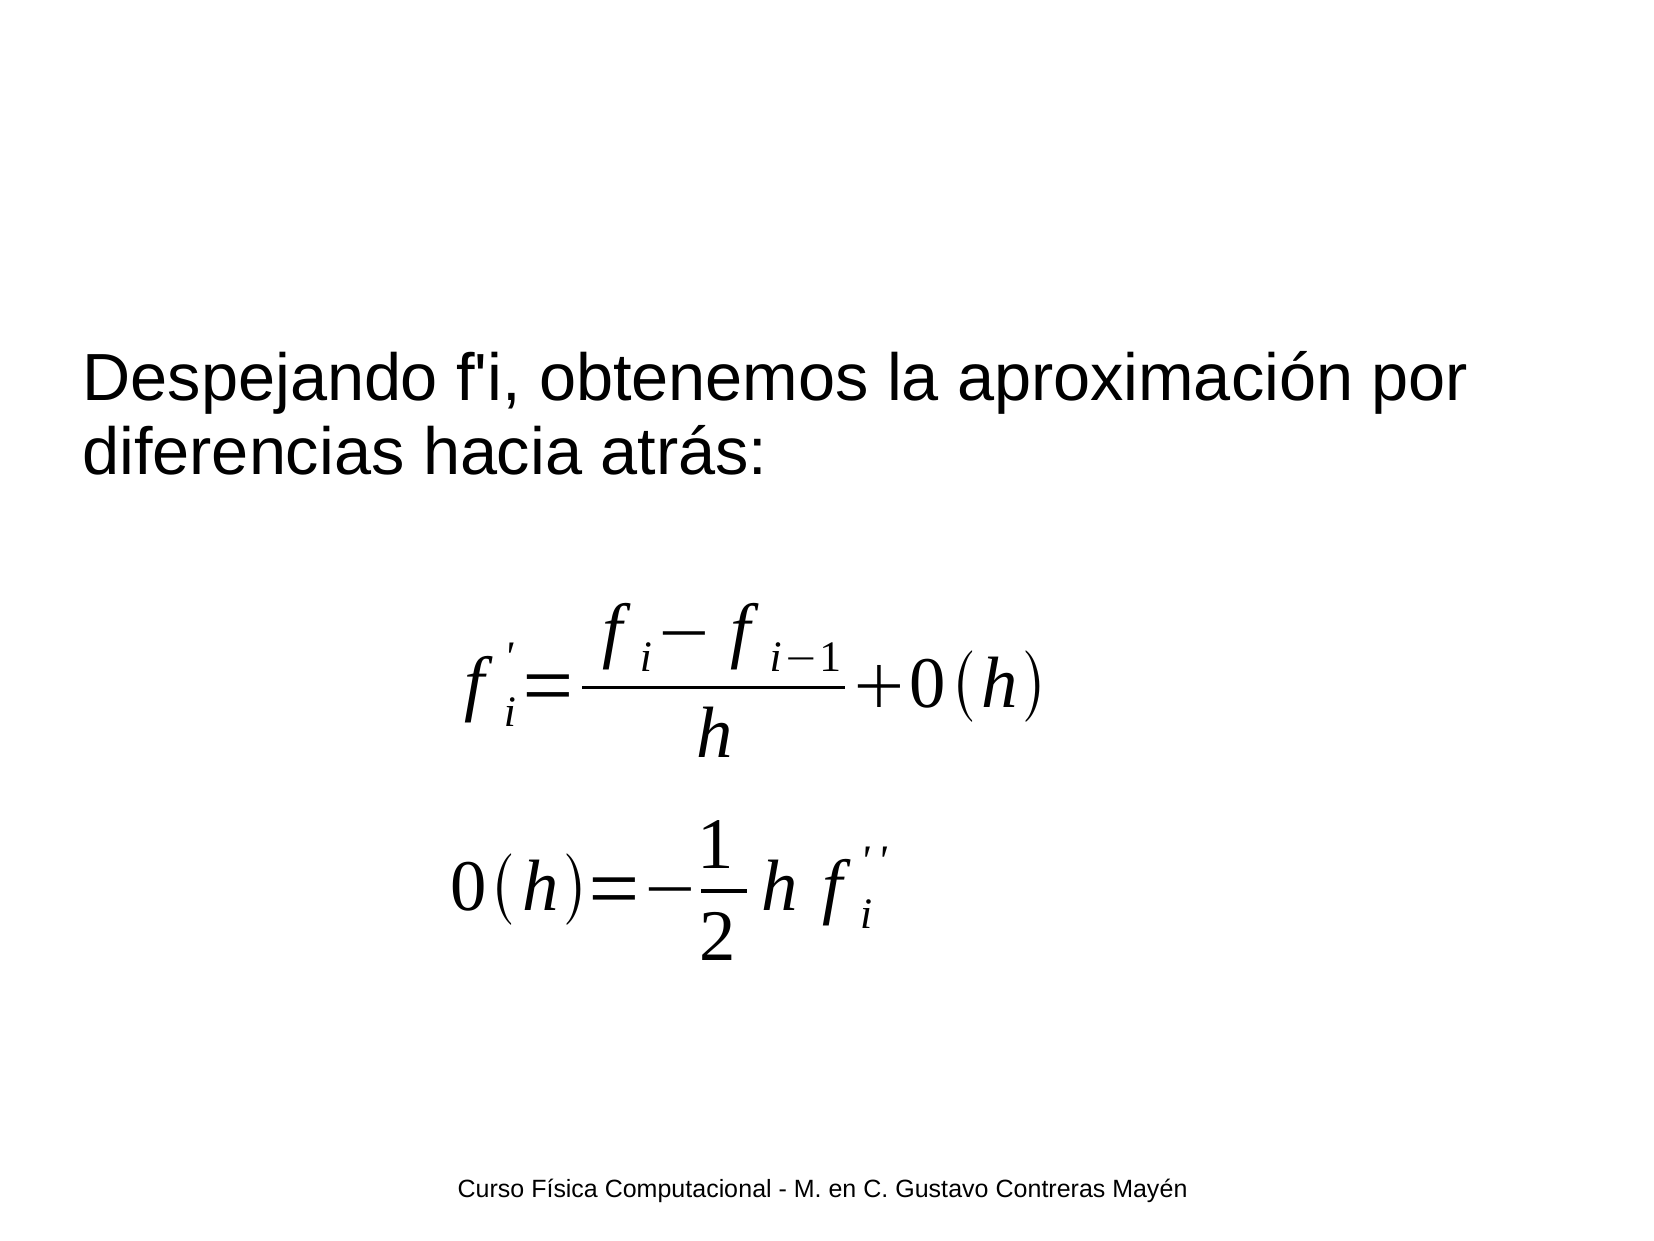

#
Despejando f'i, obtenemos la aproximación por diferencias hacia atrás: